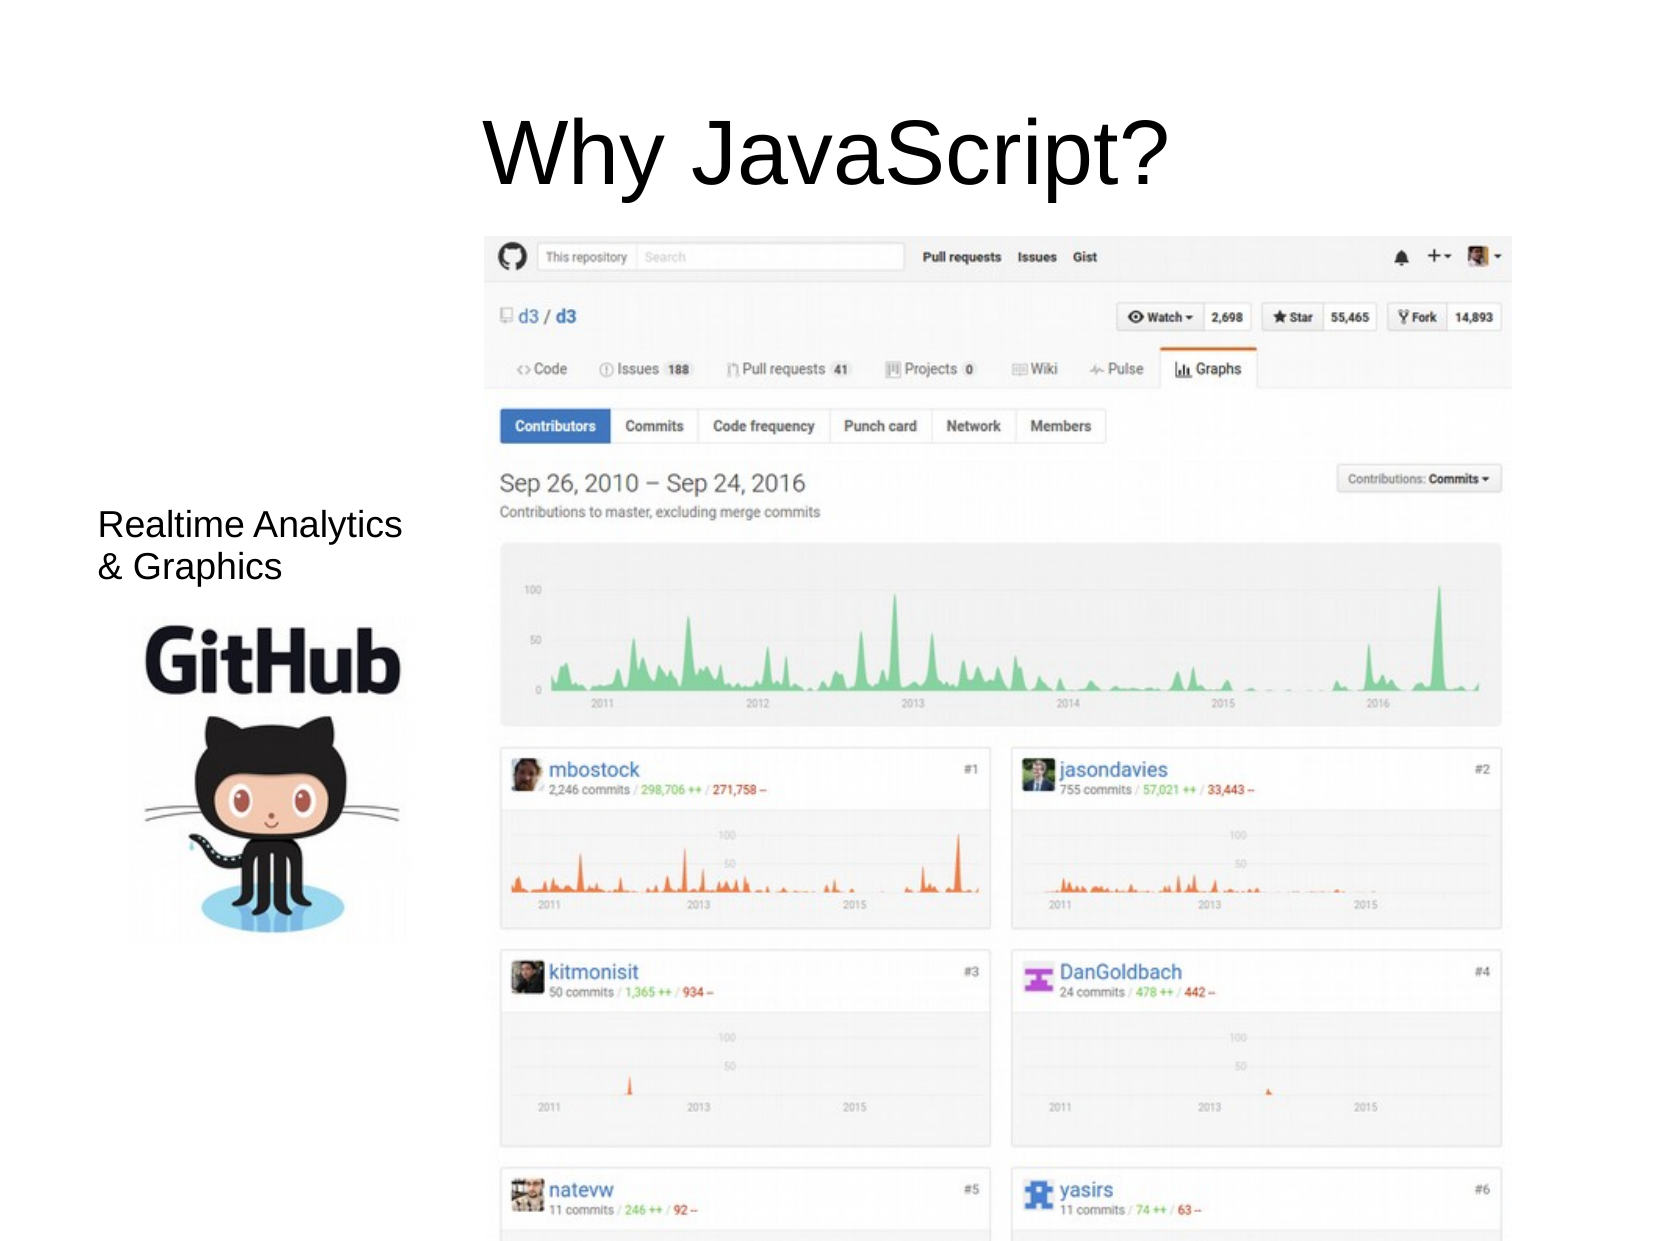

# Why JavaScript?
Realtime Analytics
& Graphics